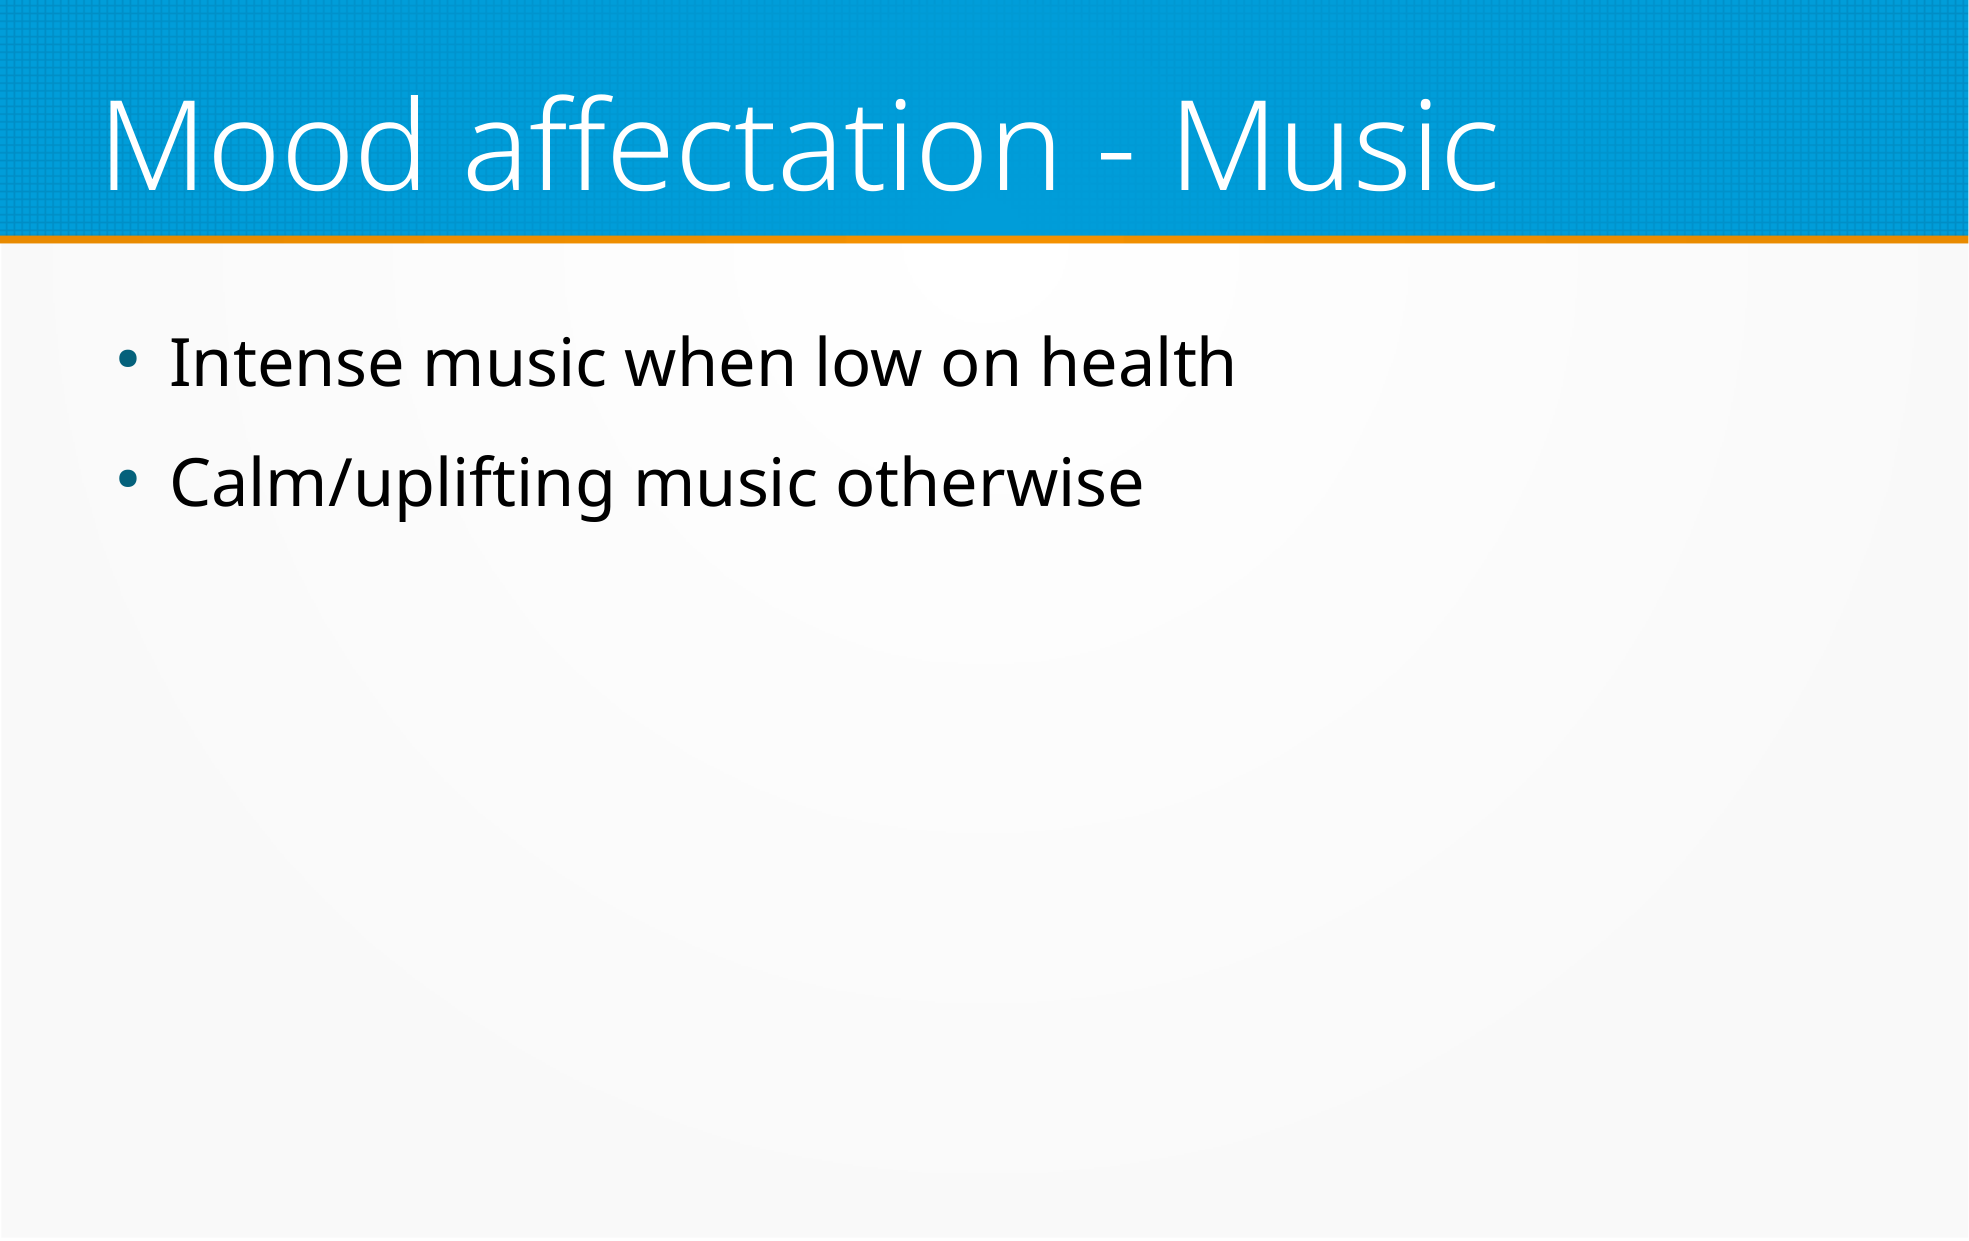

# Mood affectation - Music
Intense music when low on health
Calm/uplifting music otherwise